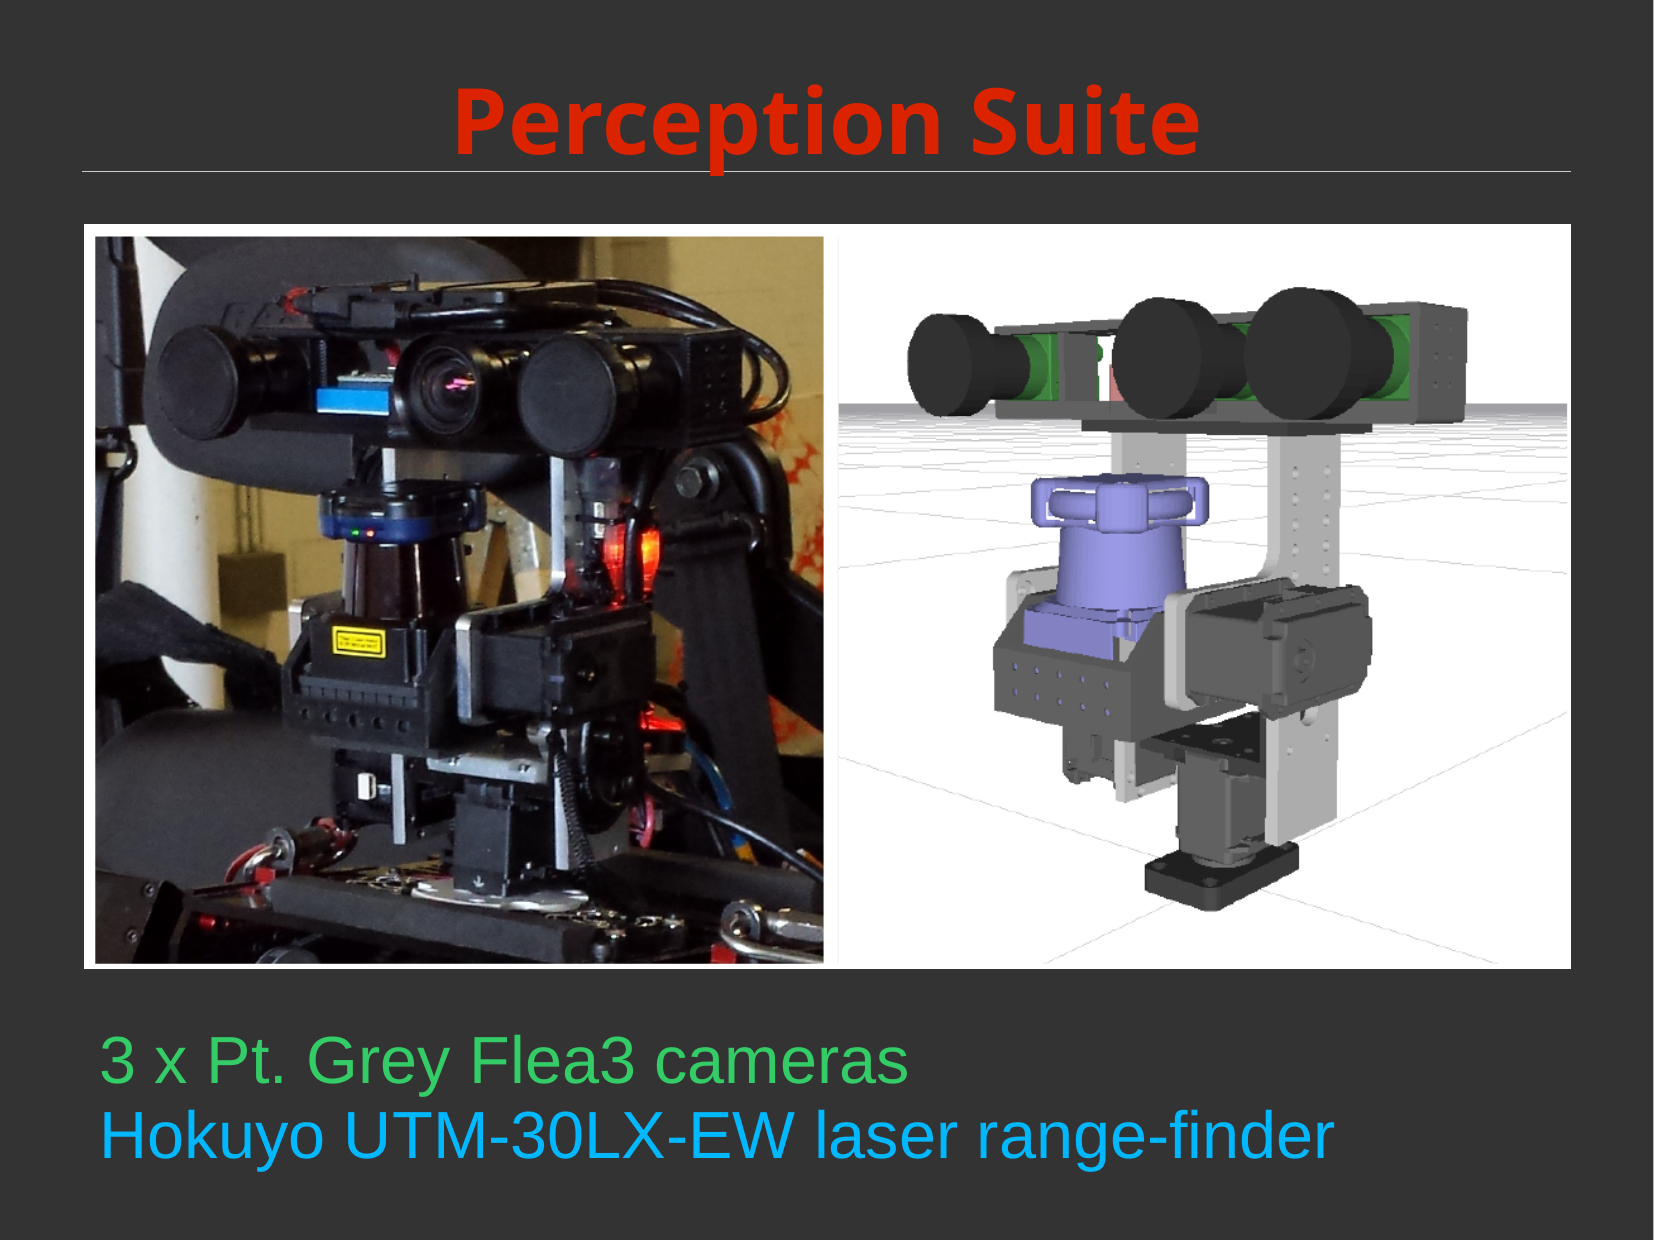

# Perception Suite
3 x Pt. Grey Flea3 cameras
Hokuyo UTM-30LX-EW laser range-finder